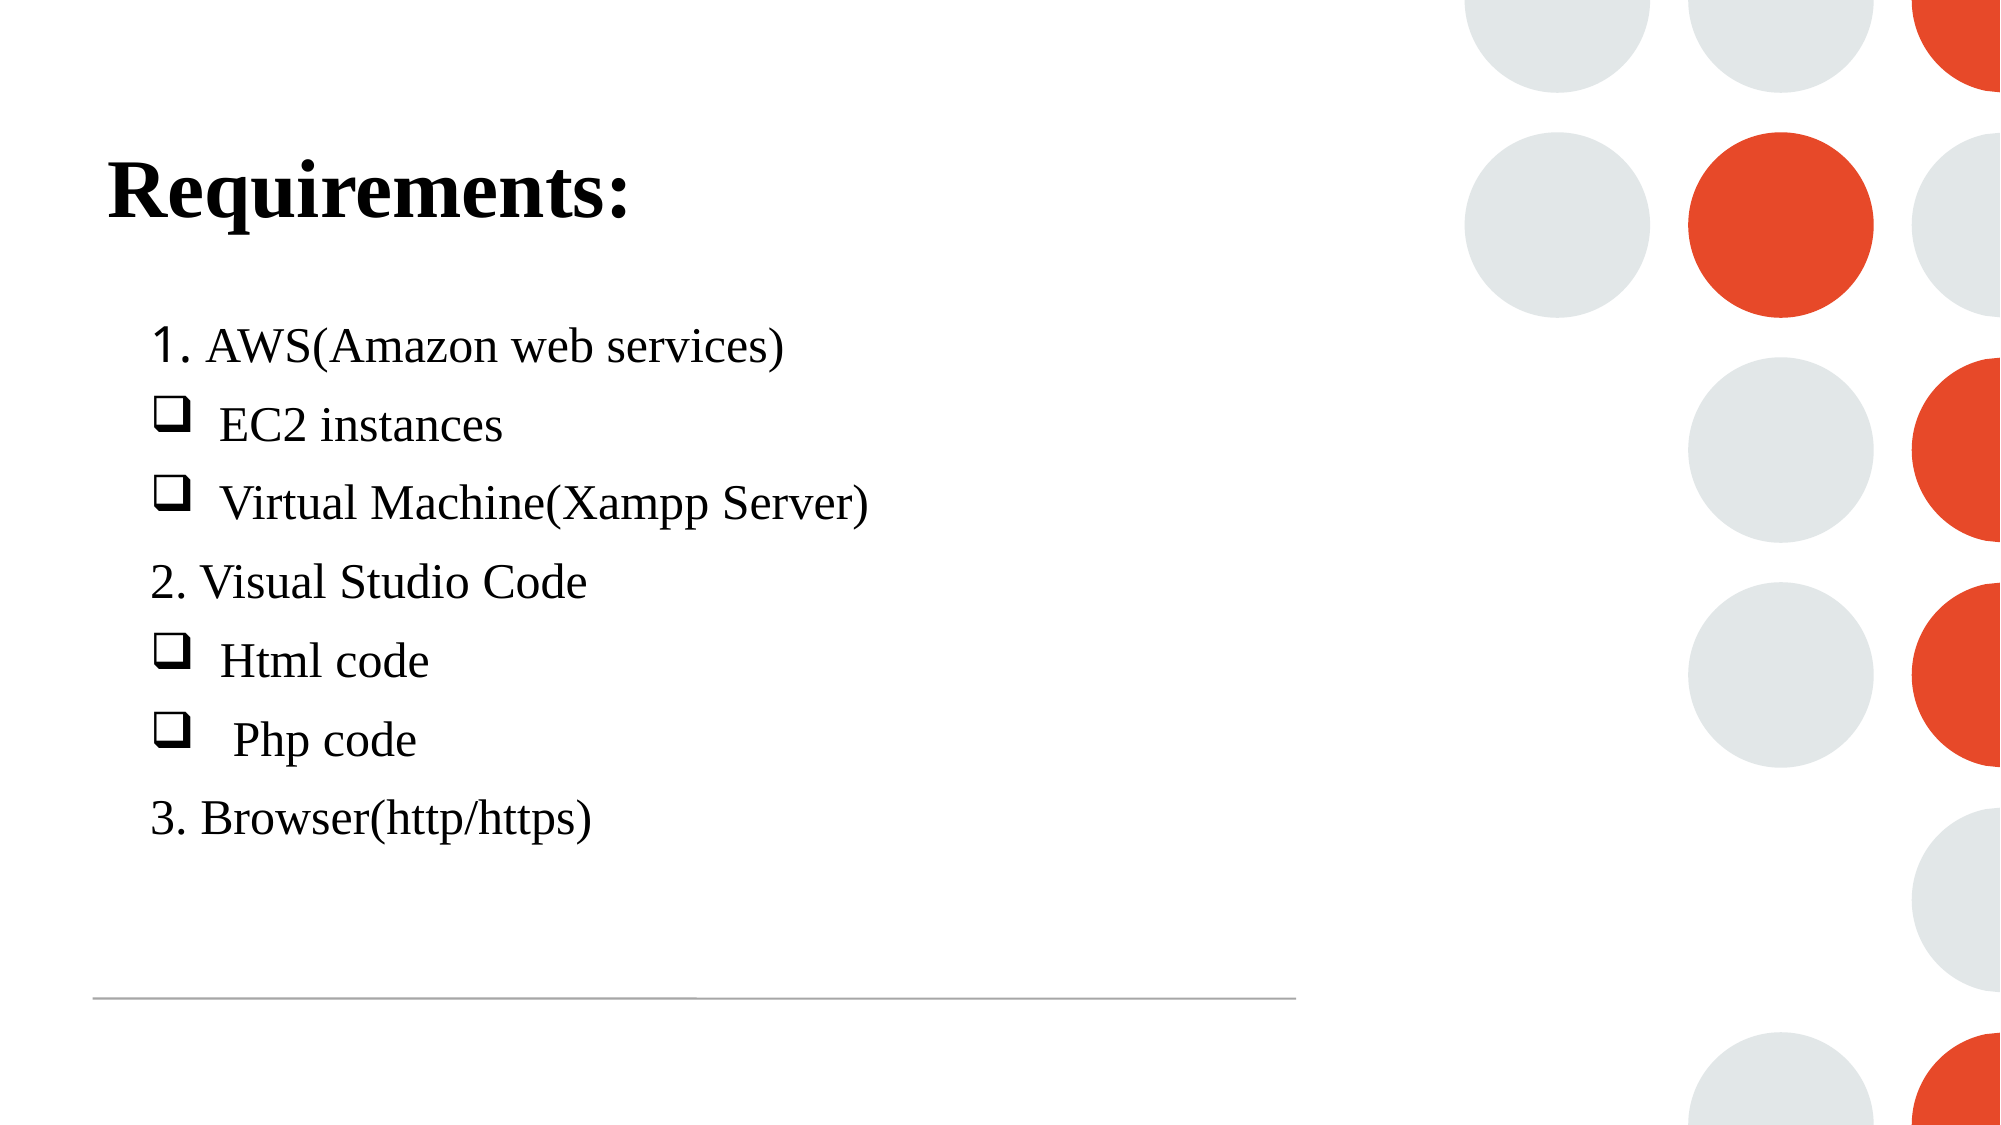

# Requirements:
1. AWS(Amazon web services)
 EC2 instances
 Virtual Machine(Xampp Server)
2. Visual Studio Code
  Html code
   Php code
3. Browser(http/https)